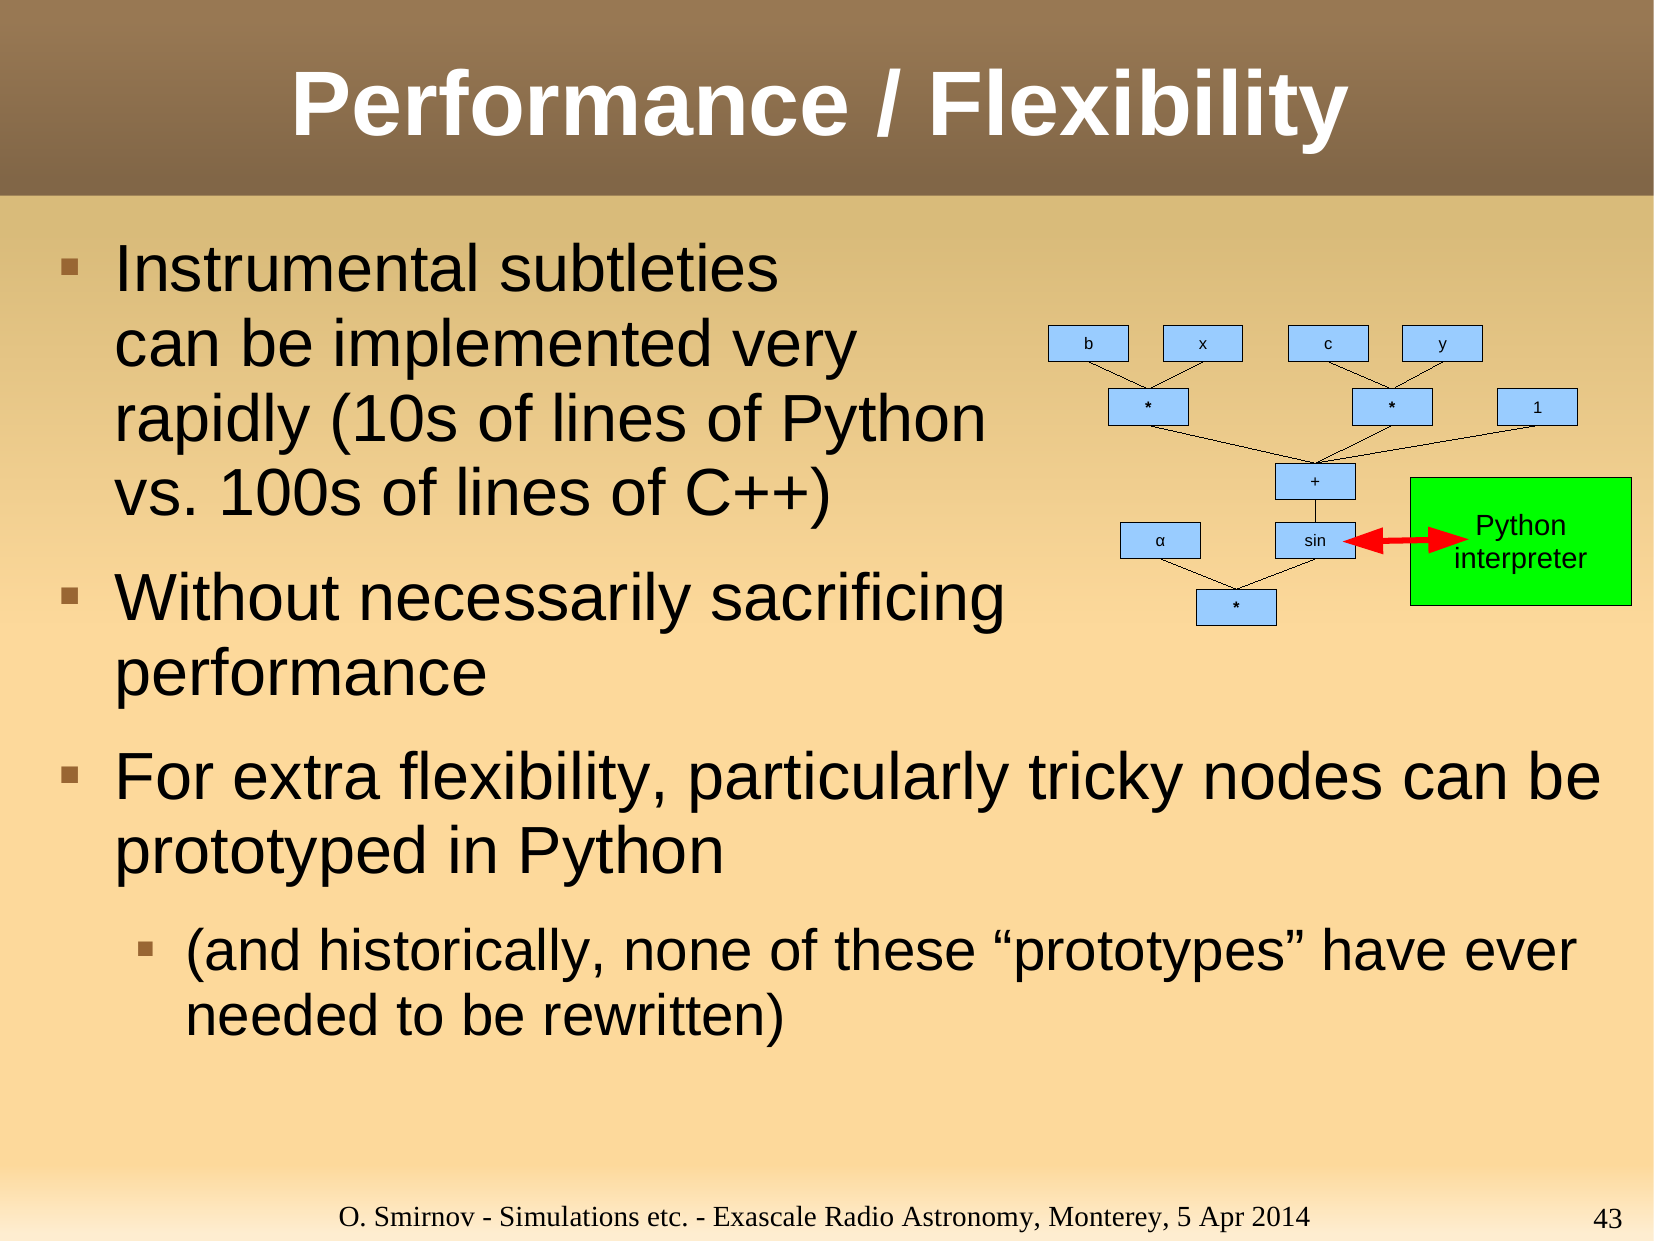

# Performance / Flexibility
Instrumental subtleties
can be implemented very
rapidly (10s of lines of Python
vs. 100s of lines of C++)
Without necessarily sacrificing
performance
For extra flexibility, particularly tricky nodes can be prototyped in Python
(and historically, none of these “prototypes” have ever needed to be rewritten)
b
x
b
b
x
x
c
y
*
*
1
+
Python
interpreter
α
sin
*
O. Smirnov - Simulations etc. - Exascale Radio Astronomy, Monterey, 5 Apr 2014
43